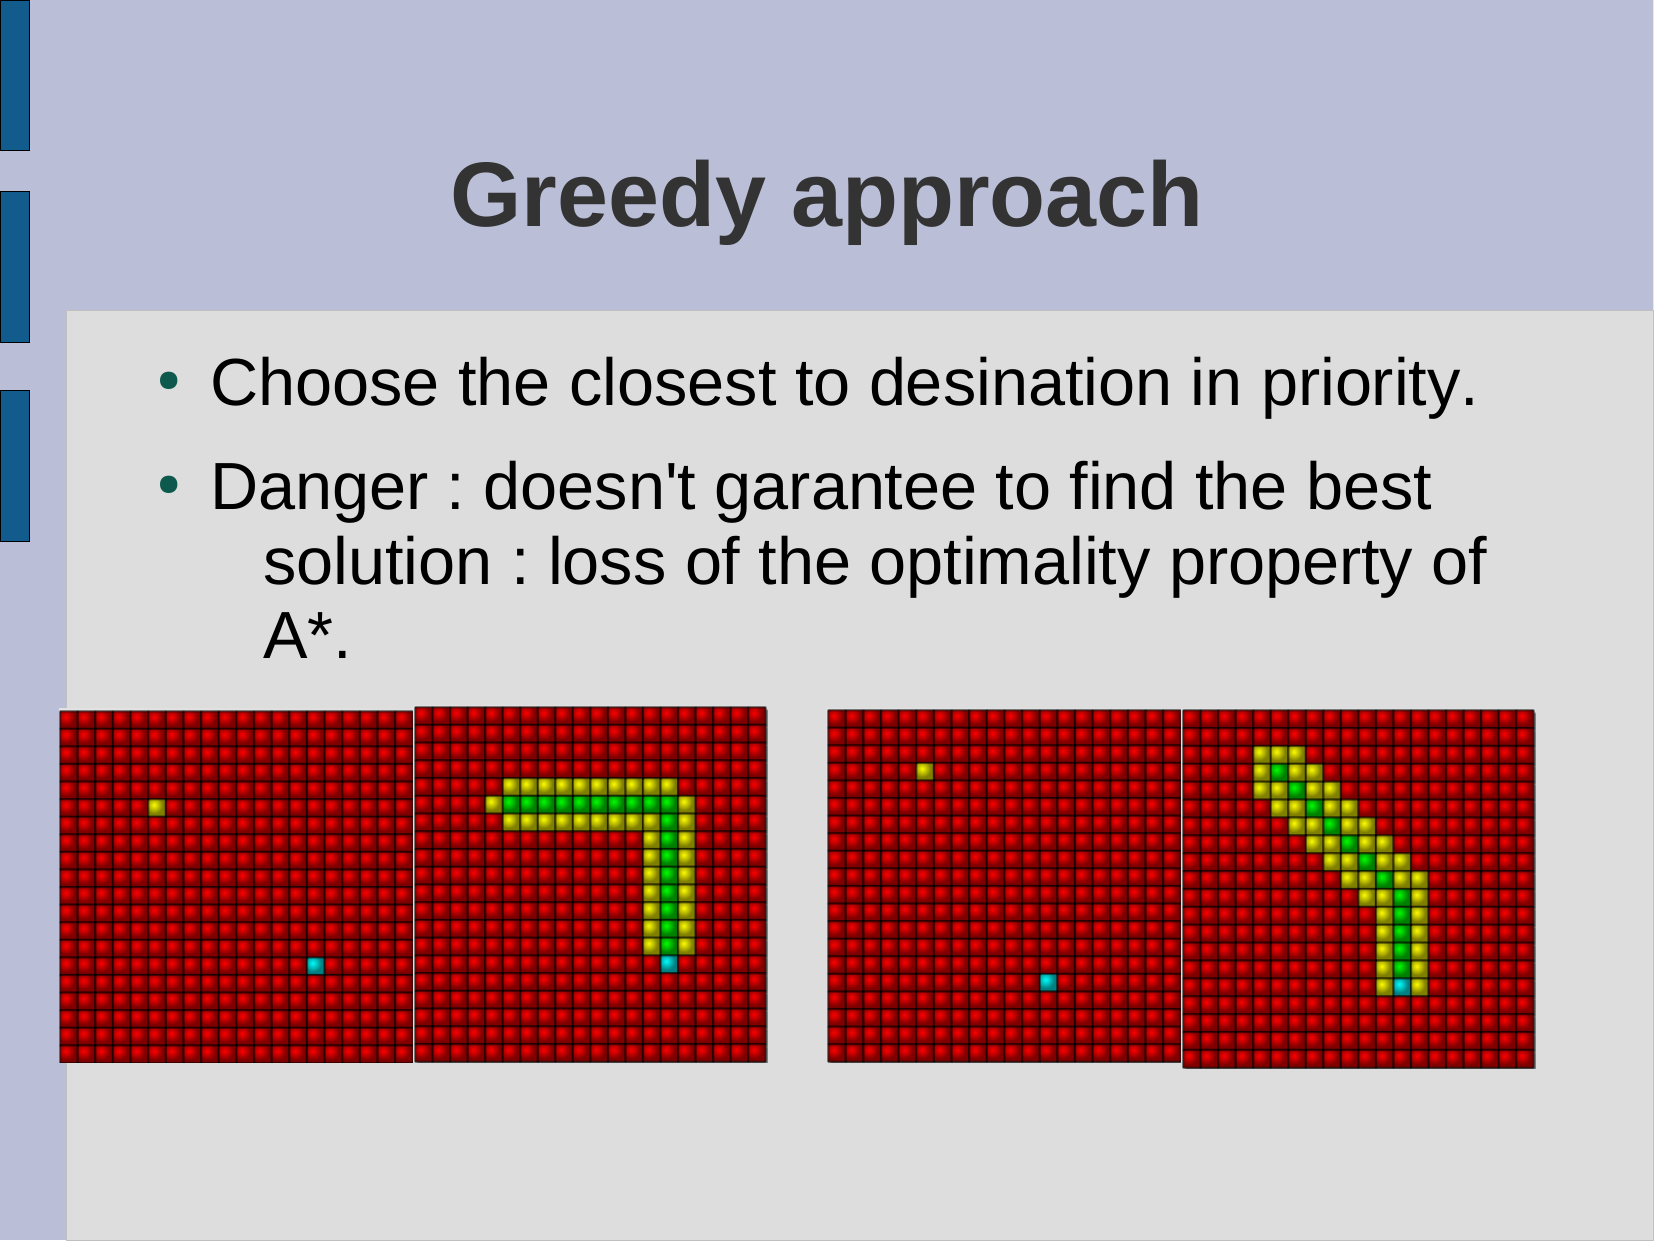

# Greedy approach
Choose the closest to desination in priority.
Danger : doesn't garantee to find the best solution : loss of the optimality property of A*.